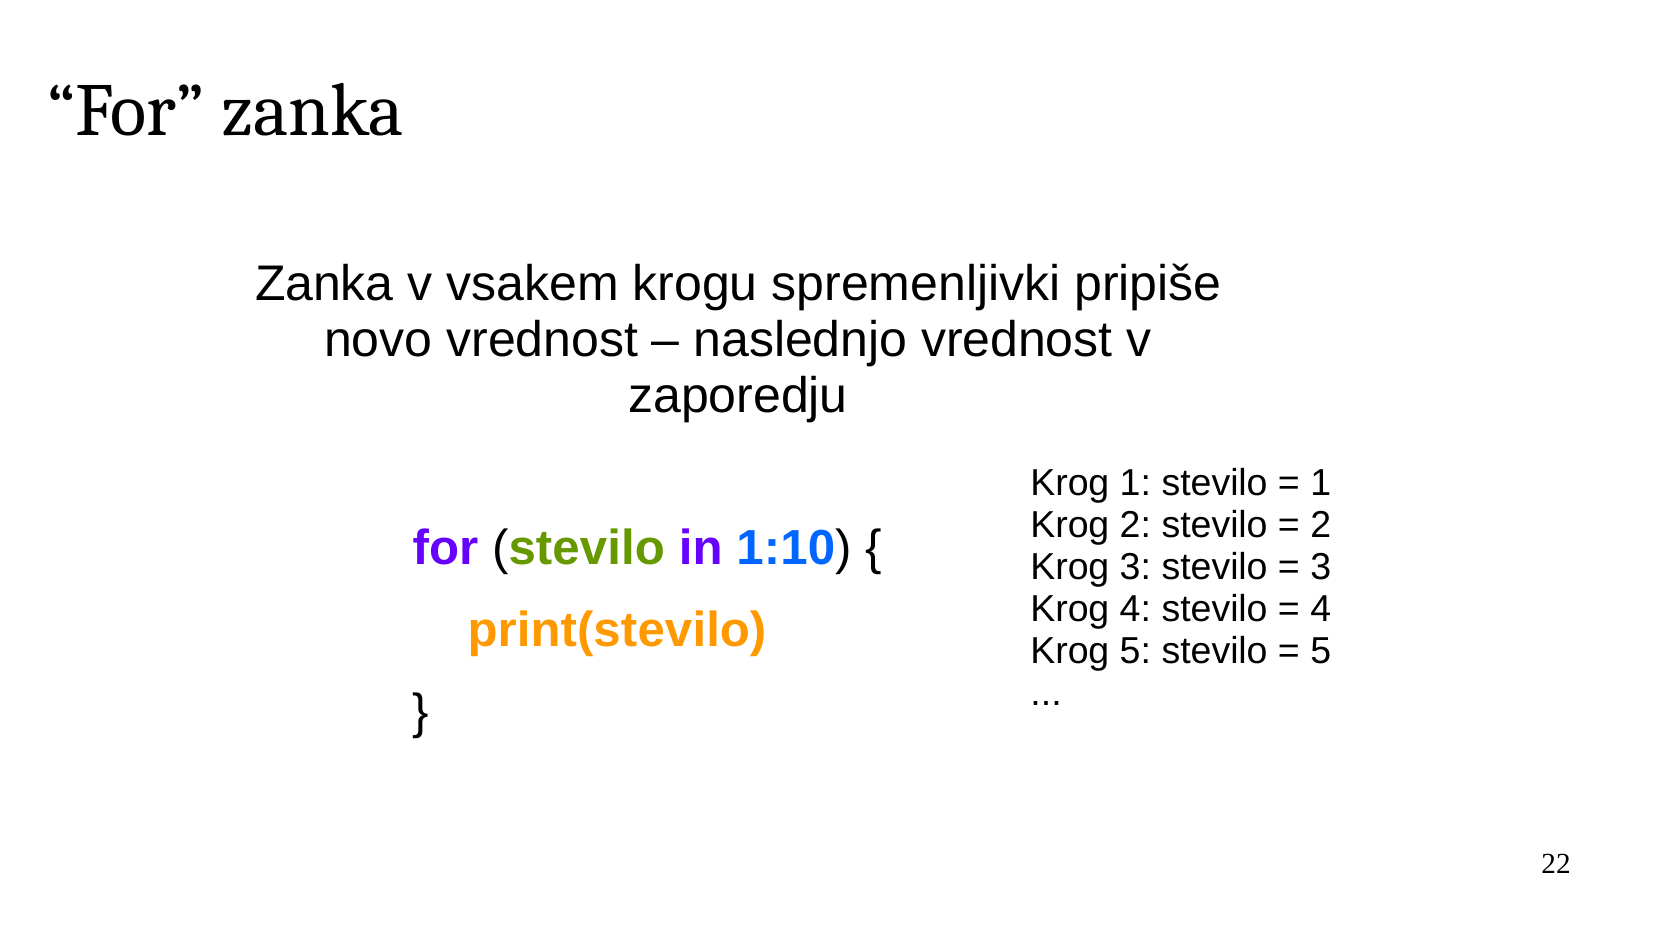

# “For” zanka
 for (stevilo in 1:10) {
 print(stevilo)
 }
Zanka v vsakem krogu spremenljivki pripiše novo vrednost – naslednjo vrednost v zaporedju
Krog 1: stevilo = 1
Krog 2: stevilo = 2
Krog 3: stevilo = 3
Krog 4: stevilo = 4
Krog 5: stevilo = 5
...
22